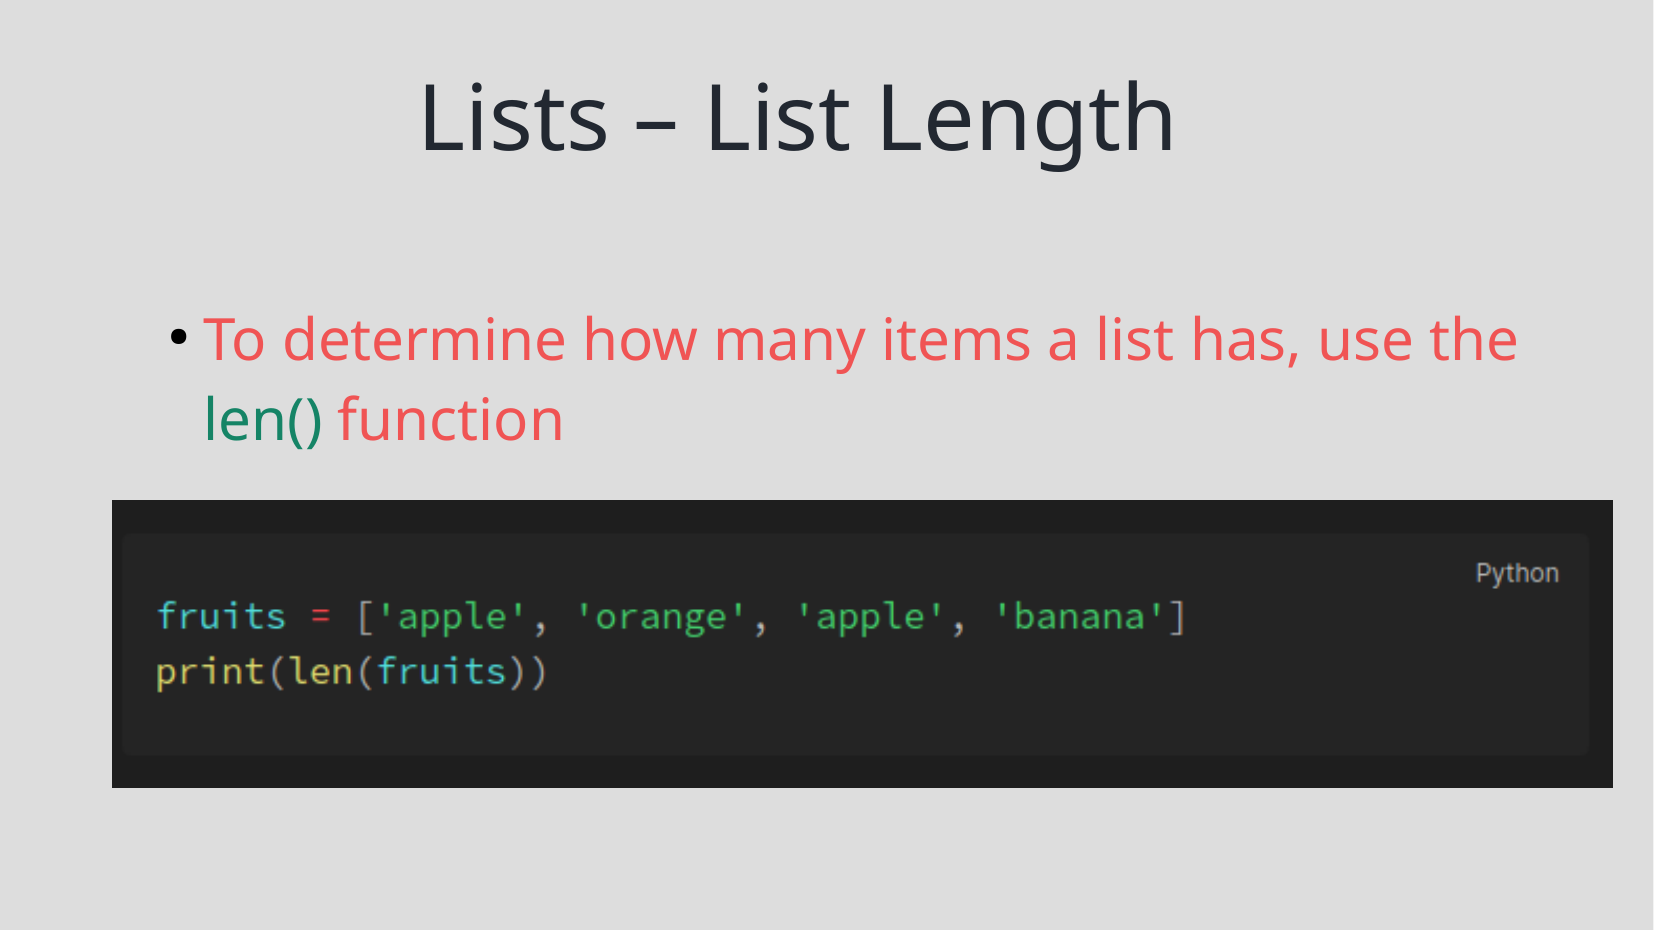

# Lists – List Length
To determine how many items a list has, use the len() function